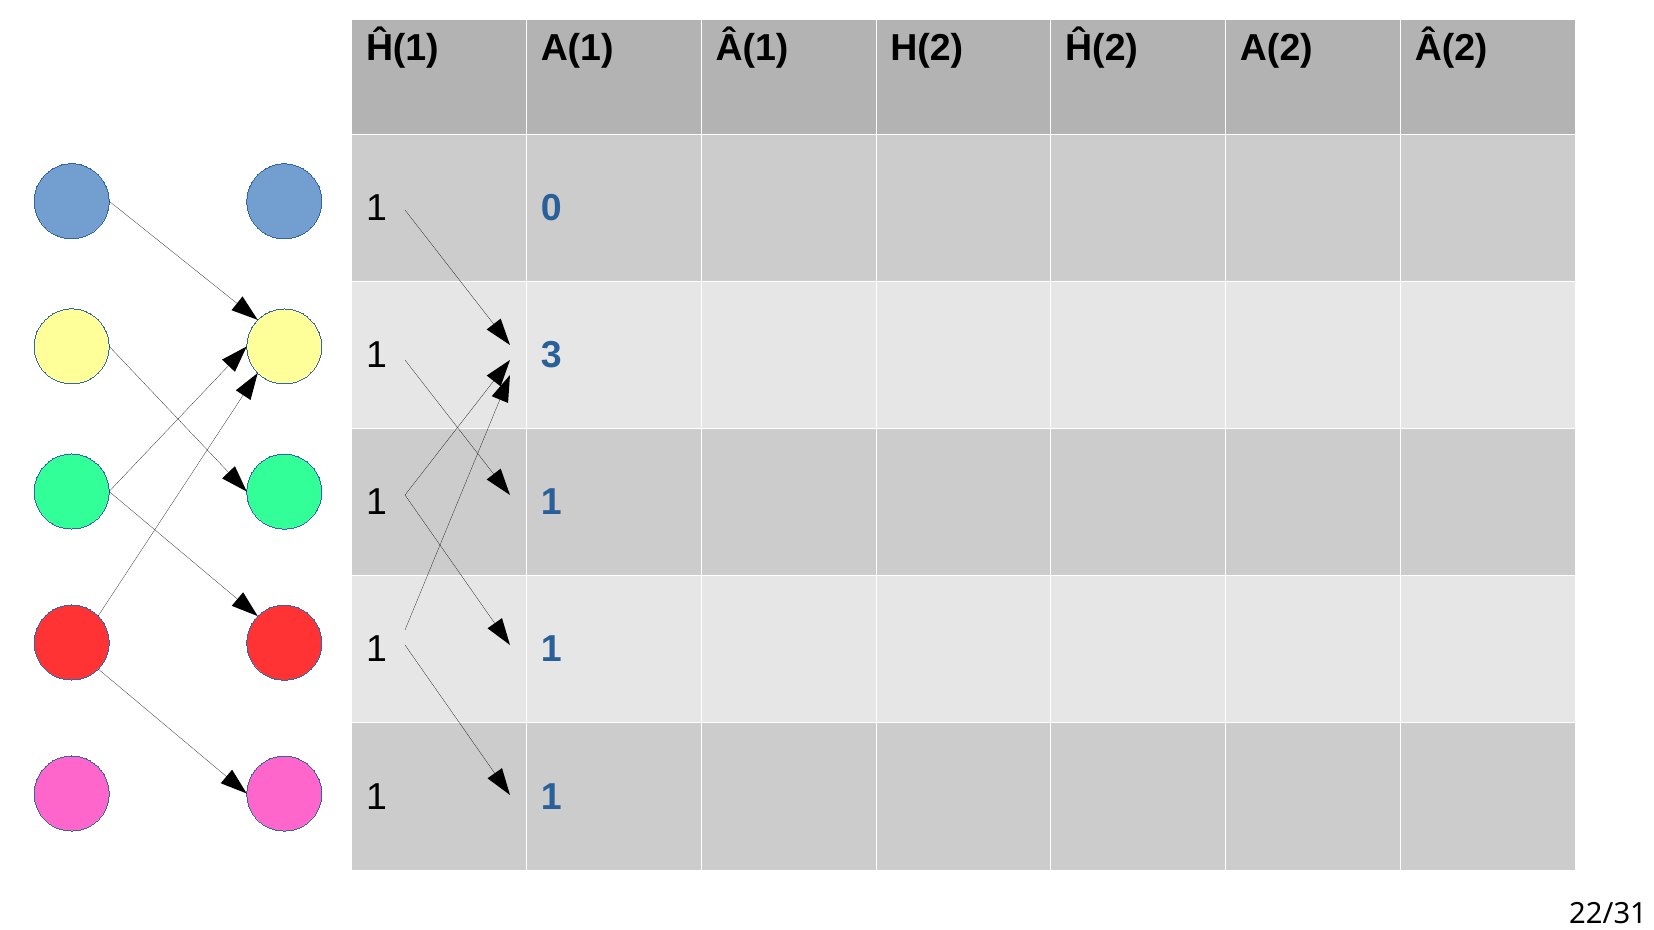

| Ĥ(1) | A(1) | Â(1) | H(2) | Ĥ(2) | A(2) | Â(2) |
| --- | --- | --- | --- | --- | --- | --- |
| 1 | 0 | | | | | |
| 1 | 3 | | | | | |
| 1 | 1 | | | | | |
| 1 | 1 | | | | | |
| 1 | 1 | | | | | |
22